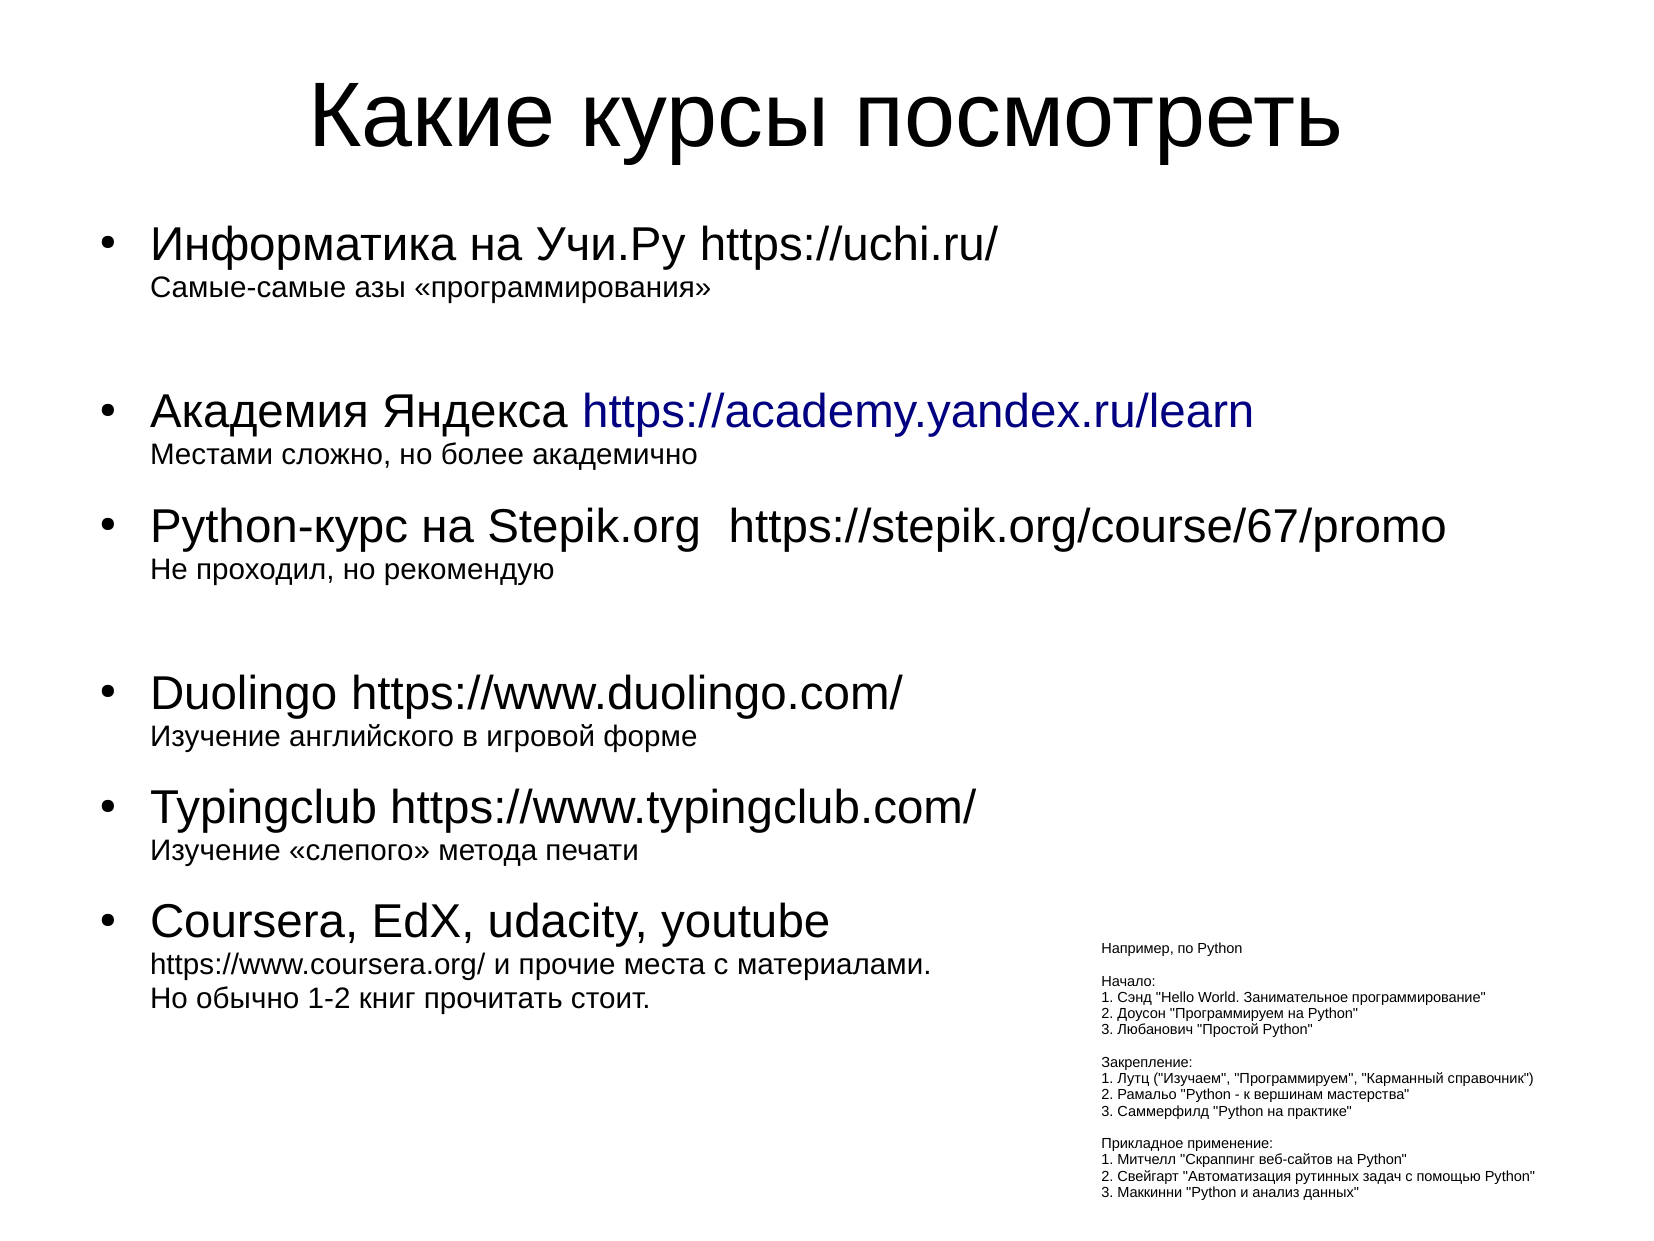

# Какие курсы посмотреть
Информатика на Учи.Ру https://uchi.ru/
Самые-самые азы «программирования»
Академия Яндекса https://academy.yandex.ru/learn
Местами сложно, но более академично
Python-курс на Stepik.org https://stepik.org/course/67/promo
Не проходил, но рекомендую
Duolingo https://www.duolingo.com/
Изучение английского в игровой форме
Typingclub https://www.typingclub.com/
Изучение «слепого» метода печати
Coursera, EdX, udacity, youtube
https://www.coursera.org/ и прочие места с материалами.
Но обычно 1-2 книг прочитать стоит.
Например, по Python
Начало:
1. Сэнд "Hello World. Занимательное программирование"
2. Доусон "Программируем на Python"
3. Любанович "Простой Python"
Закрепление:
1. Лутц ("Изучаем", "Программируем", "Карманный справочник")
2. Рамальо "Python - к вершинам мастерства"
3. Саммерфилд "Python на практике"
Прикладное применение:
1. Митчелл "Скраппинг веб-сайтов на Python"
2. Свейгарт "Автоматизация рутинных задач с помощью Python"
3. Маккинни "Python и анализ данных"